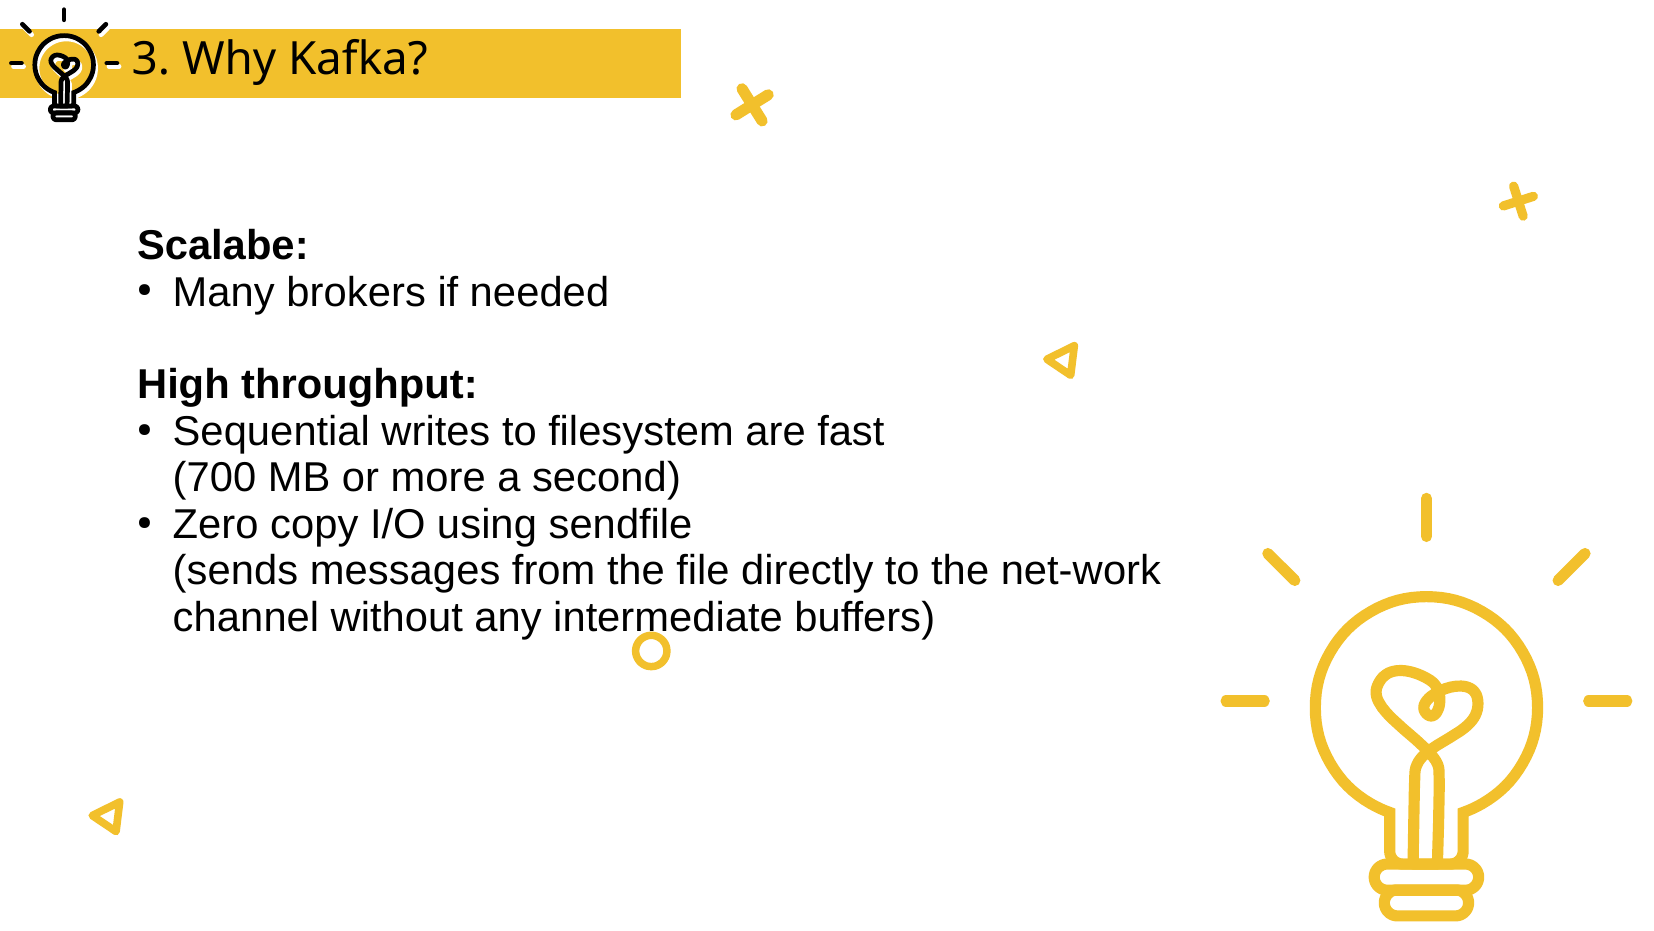

# 3. Why Kafka?
Scalabe:
Many brokers if needed
High throughput:
Sequential writes to filesystem are fast
(700 MB or more a second)
Zero copy I/O using sendfile
(sends messages from the file directly to the net‐work channel without any intermediate buffers)